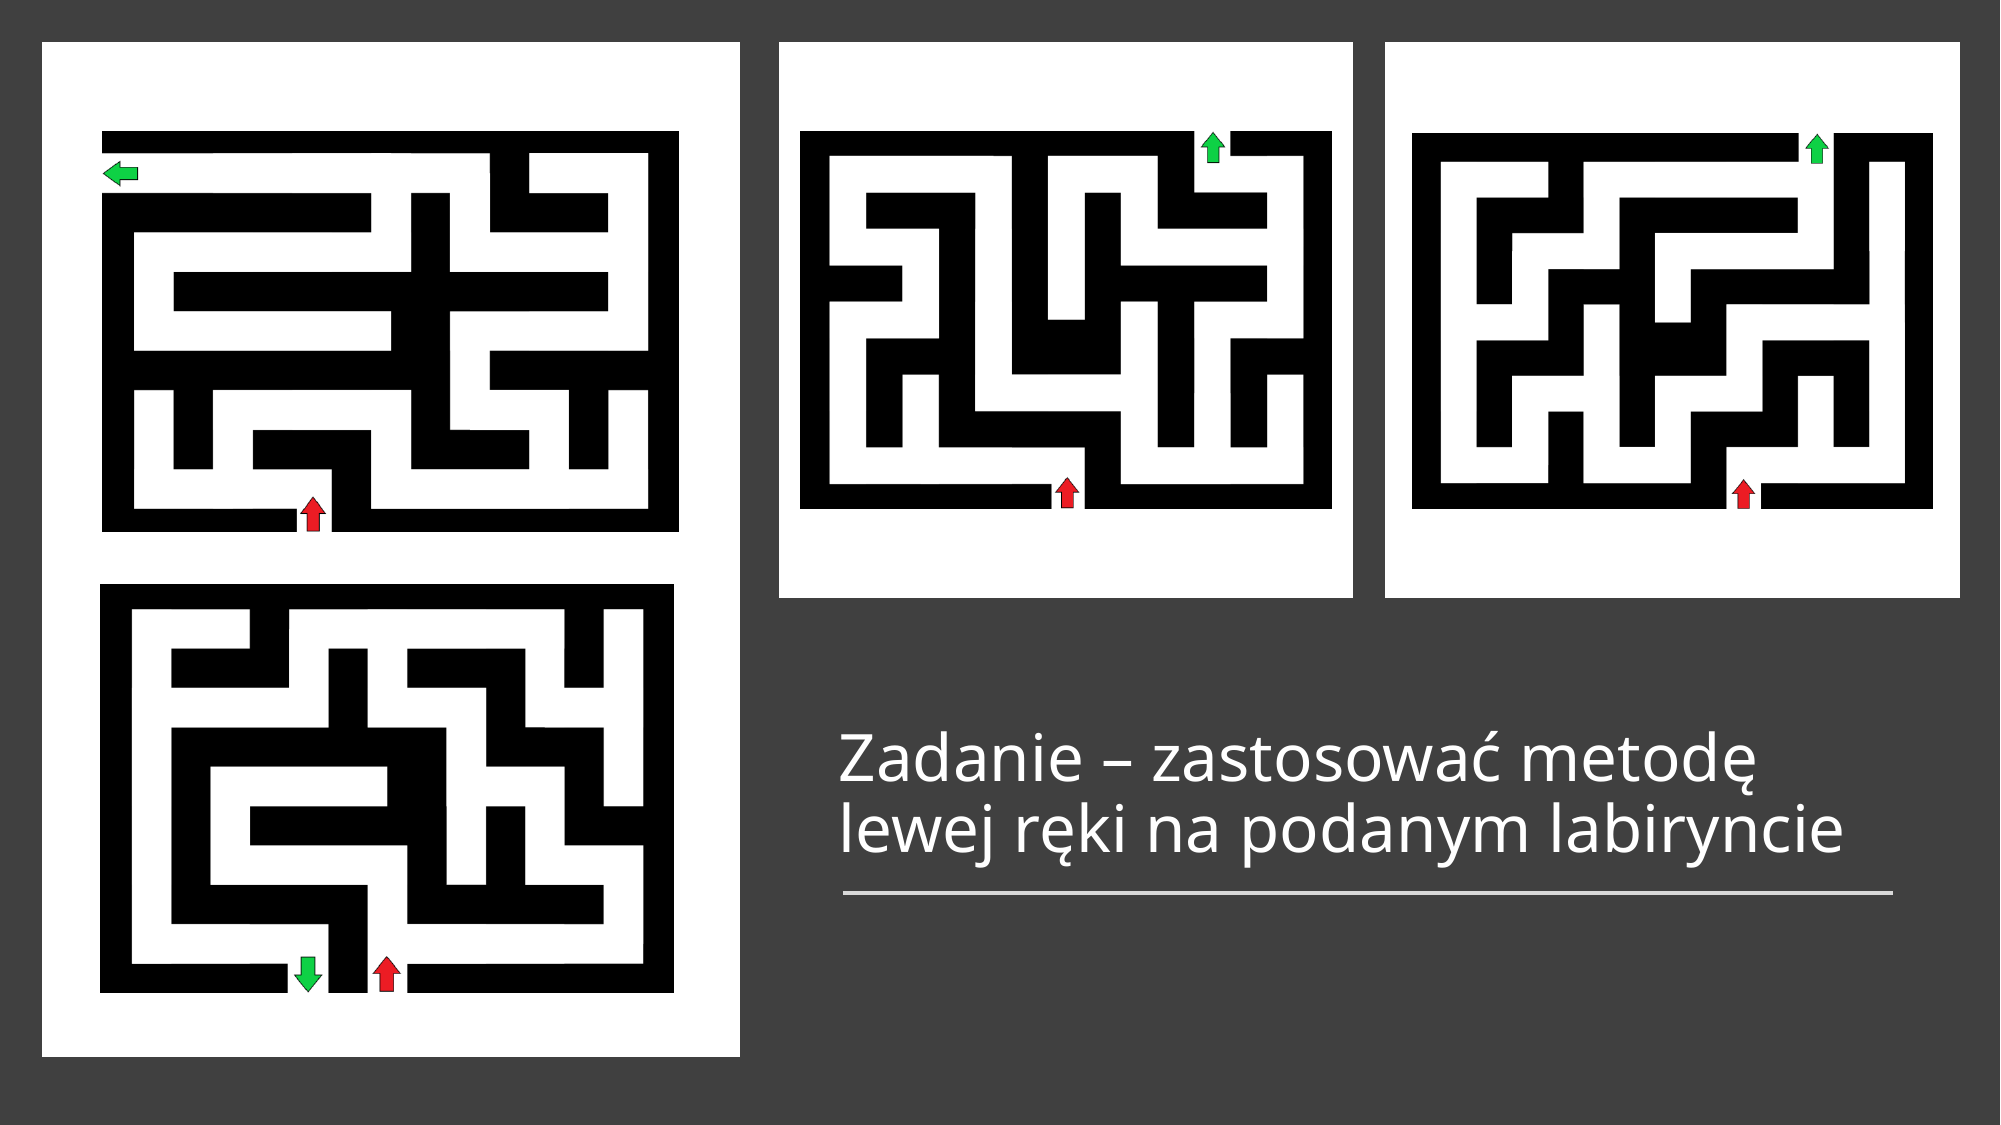

# Zadanie – zastosować metodę lewej ręki na podanym labiryncie